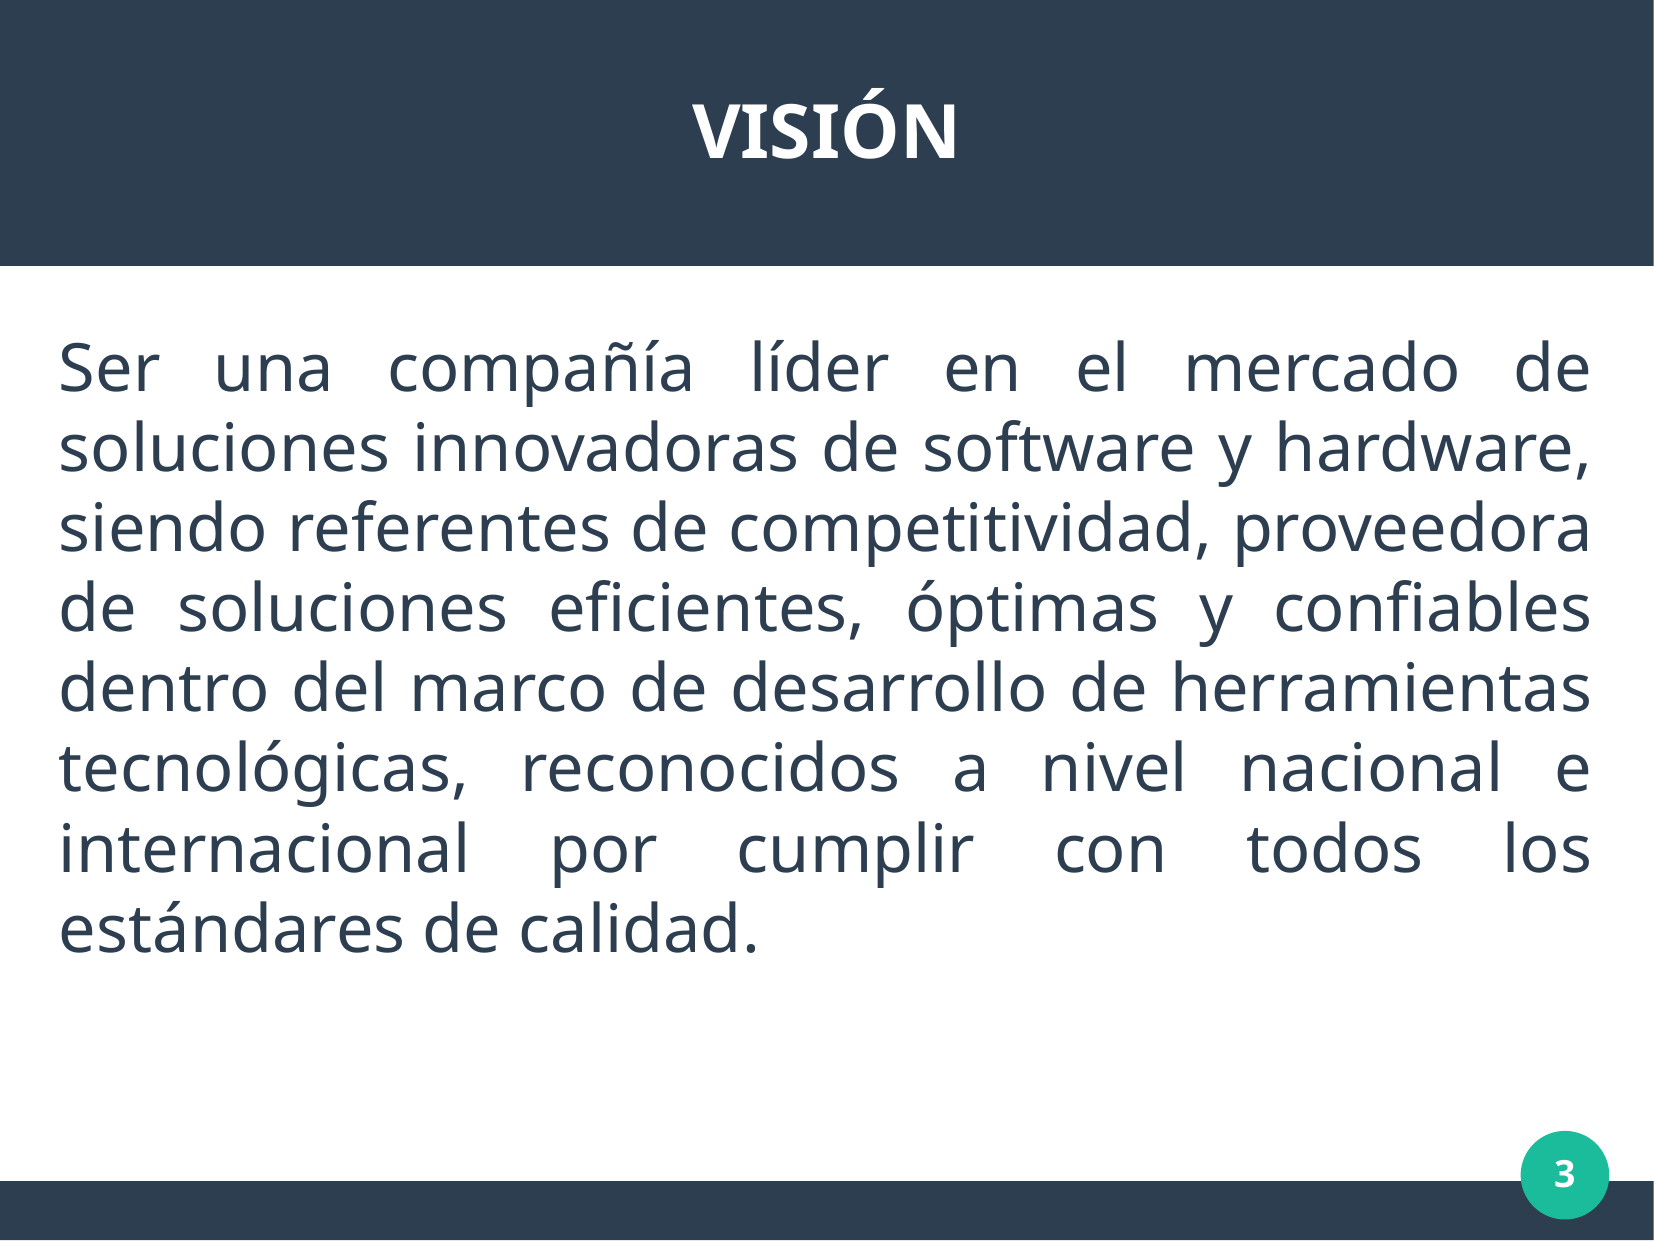

# VISIÓN
Ser una compañía líder en el mercado de soluciones innovadoras de software y hardware, siendo referentes de competitividad, proveedora de soluciones eficientes, óptimas y confiables dentro del marco de desarrollo de herramientas tecnológicas, reconocidos a nivel nacional e internacional por cumplir con todos los estándares de calidad.